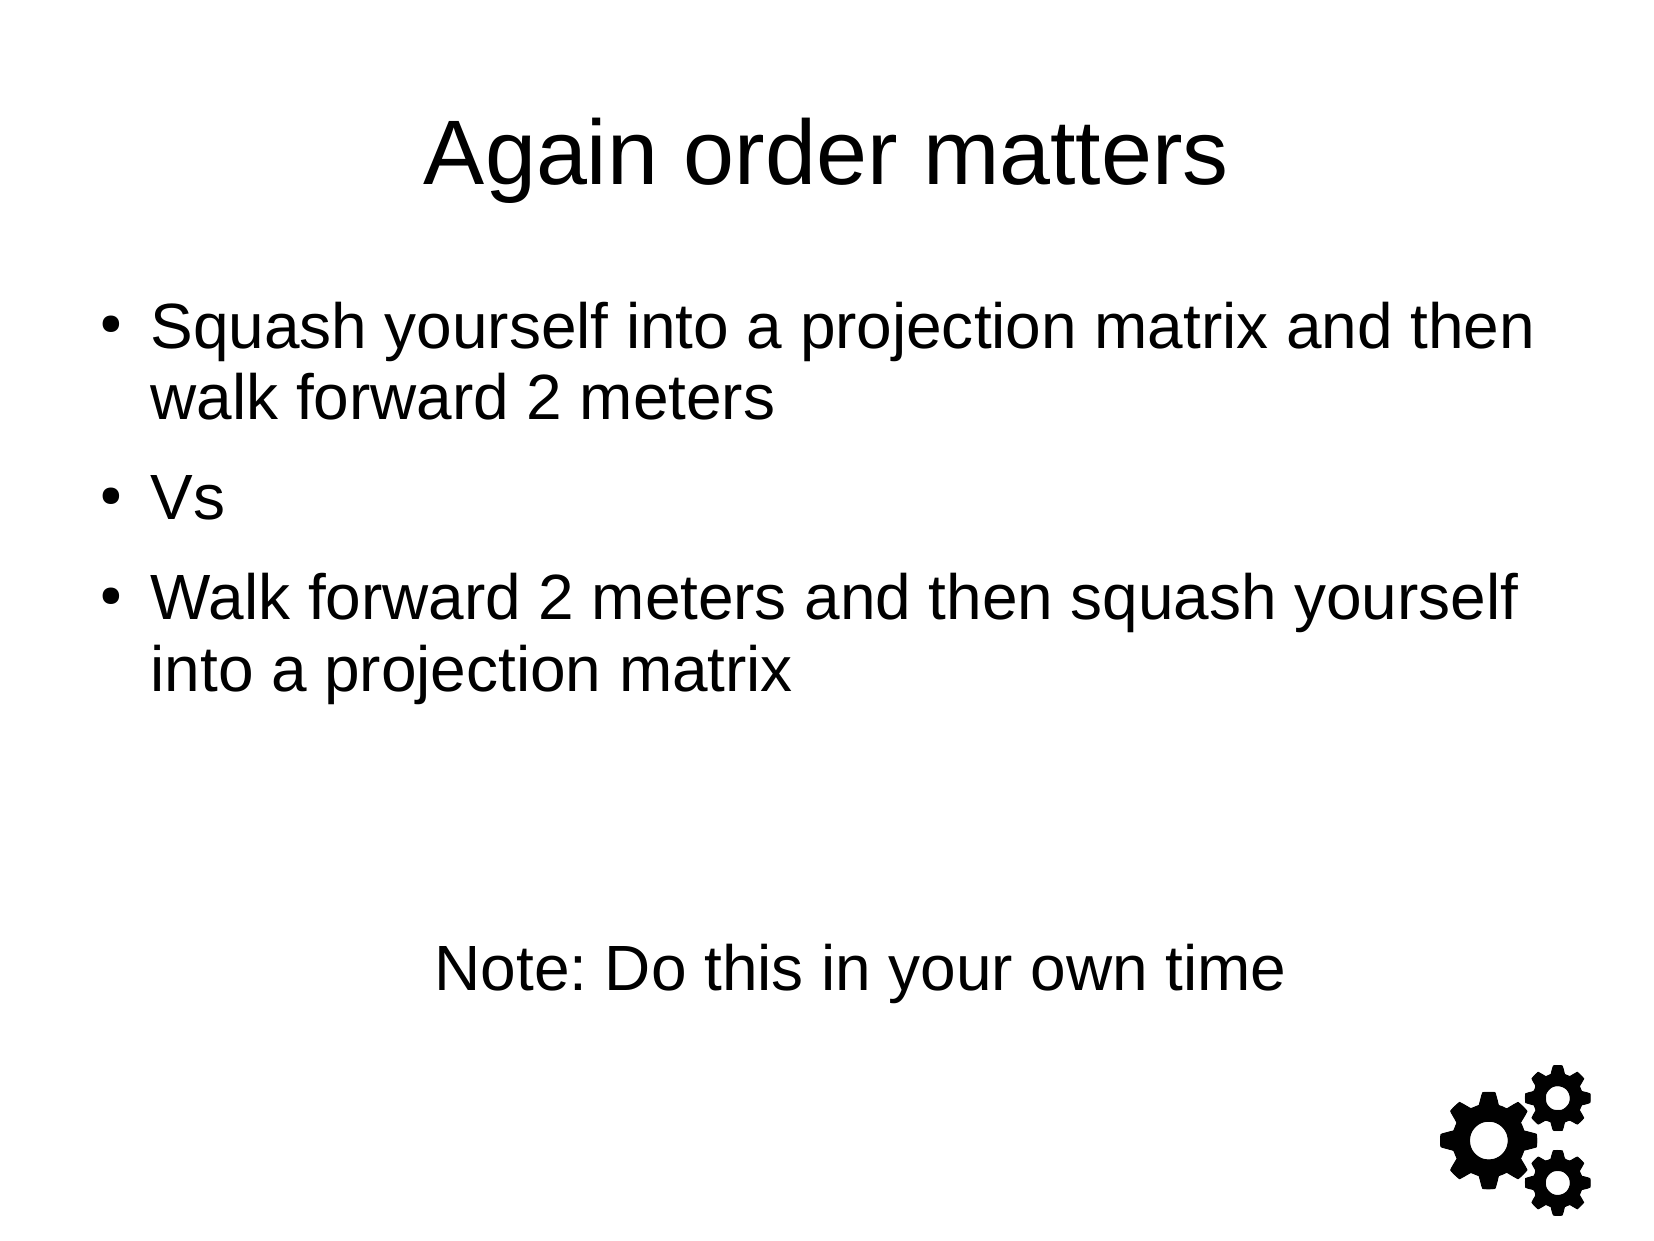

# Again order matters
Squash yourself into a projection matrix and then walk forward 2 meters
Vs
Walk forward 2 meters and then squash yourself into a projection matrix
Note: Do this in your own time